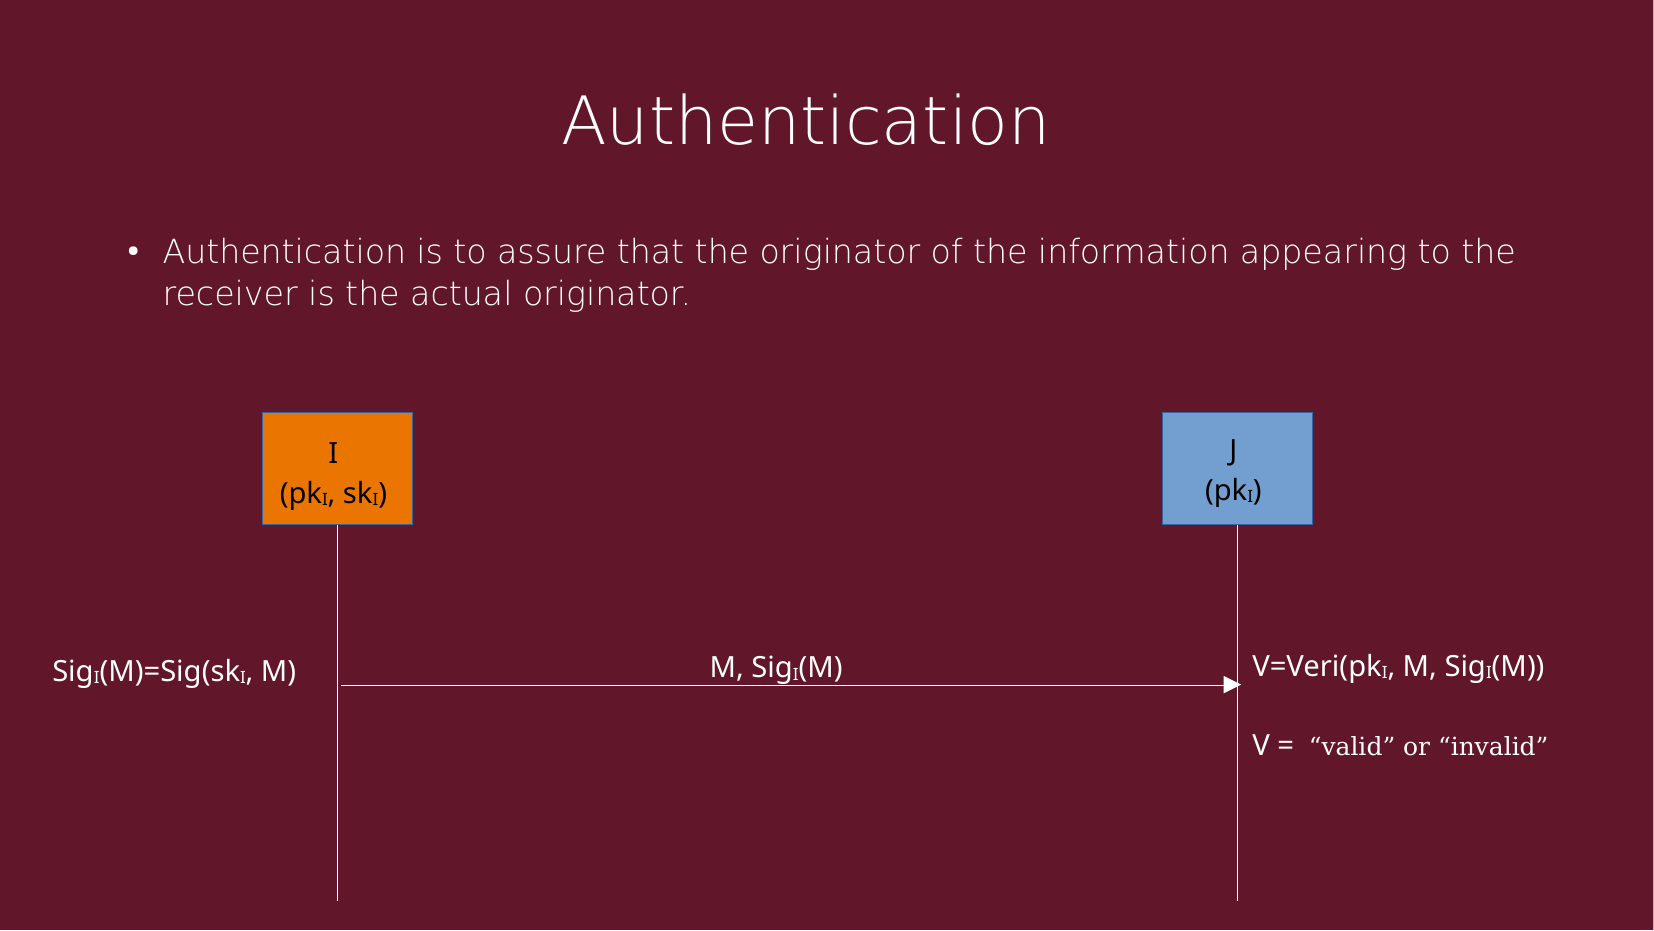

Authentication
Authentication is to assure that the originator of the information appearing to the receiver is the actual originator.
I
(pkI, skI)
J
 (pkI)
V=Veri(pkI, M, SigI(M))
V = “valid” or “invalid”
M, SigI(M)
SigI(M)=Sig(skI, M)